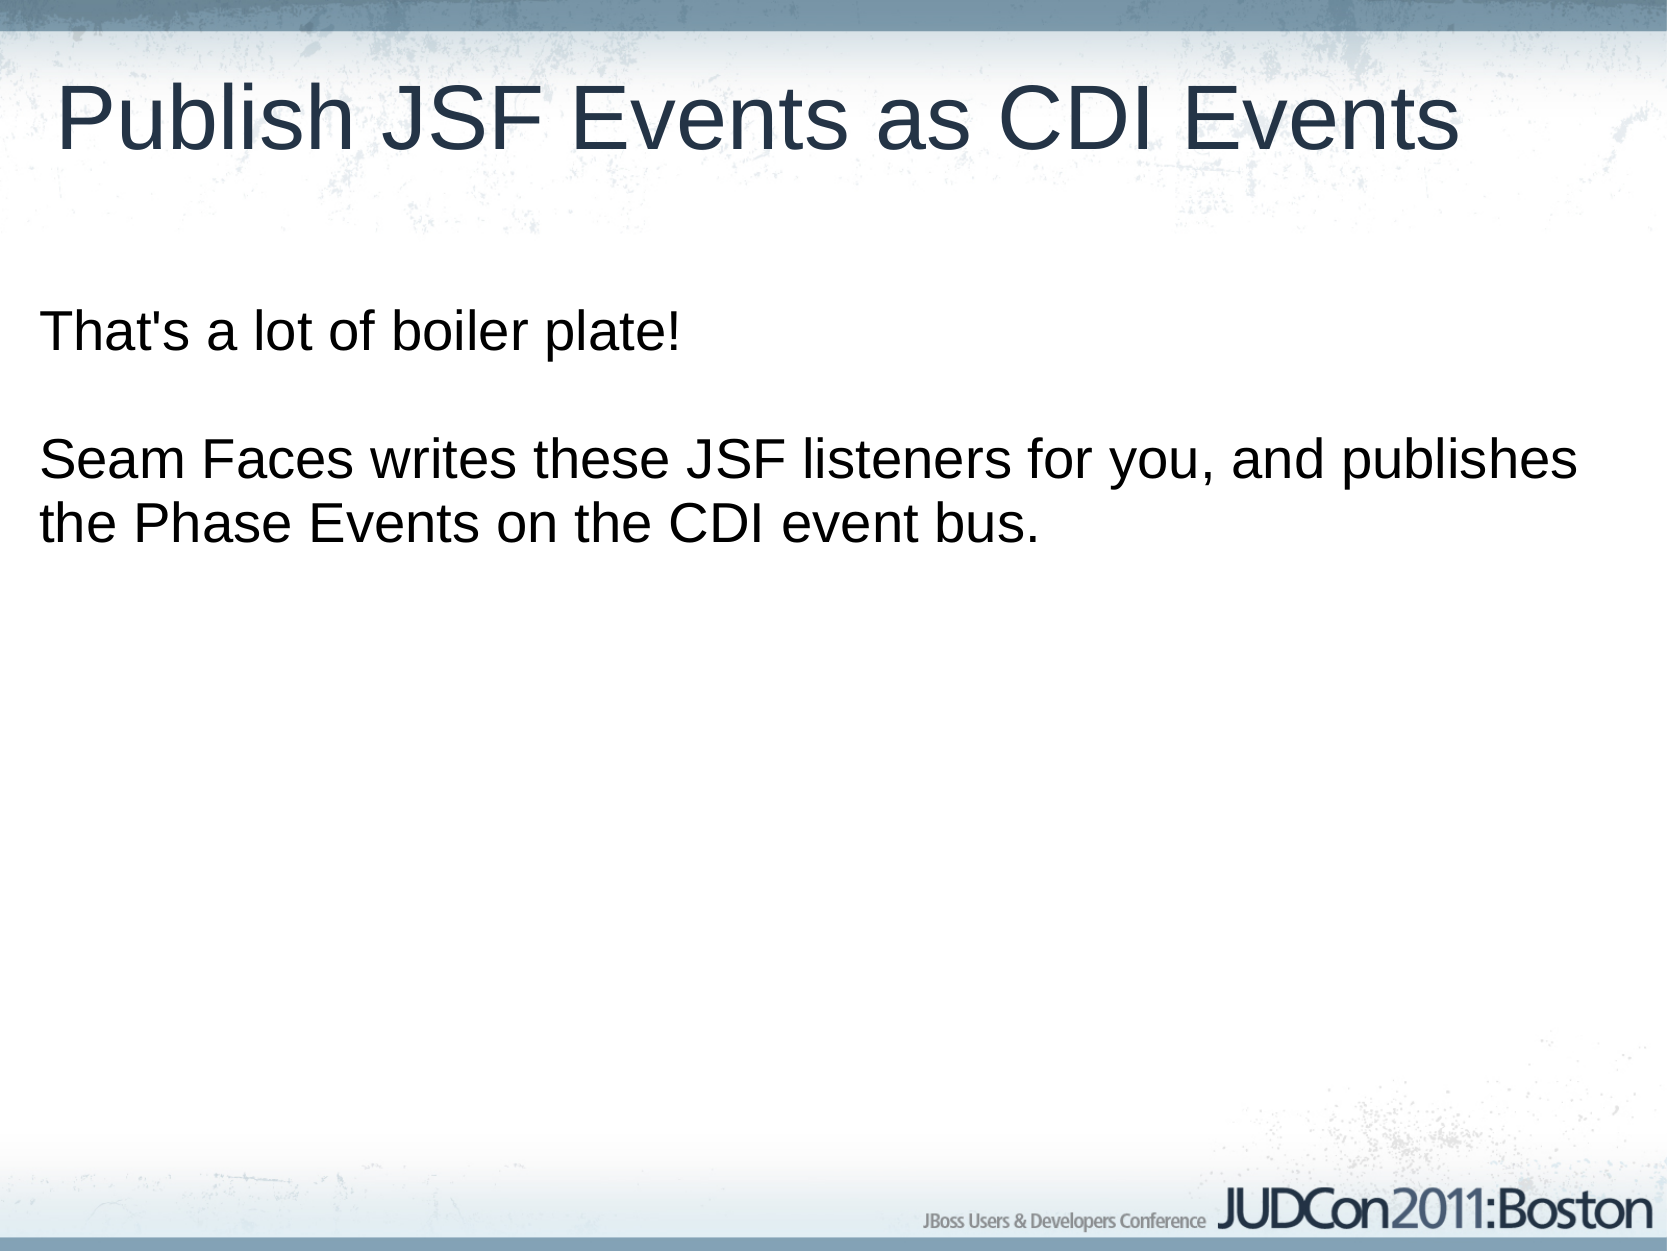

# Publish JSF Events as CDI Events
That's a lot of boiler plate!
Seam Faces writes these JSF listeners for you, and publishes the Phase Events on the CDI event bus.